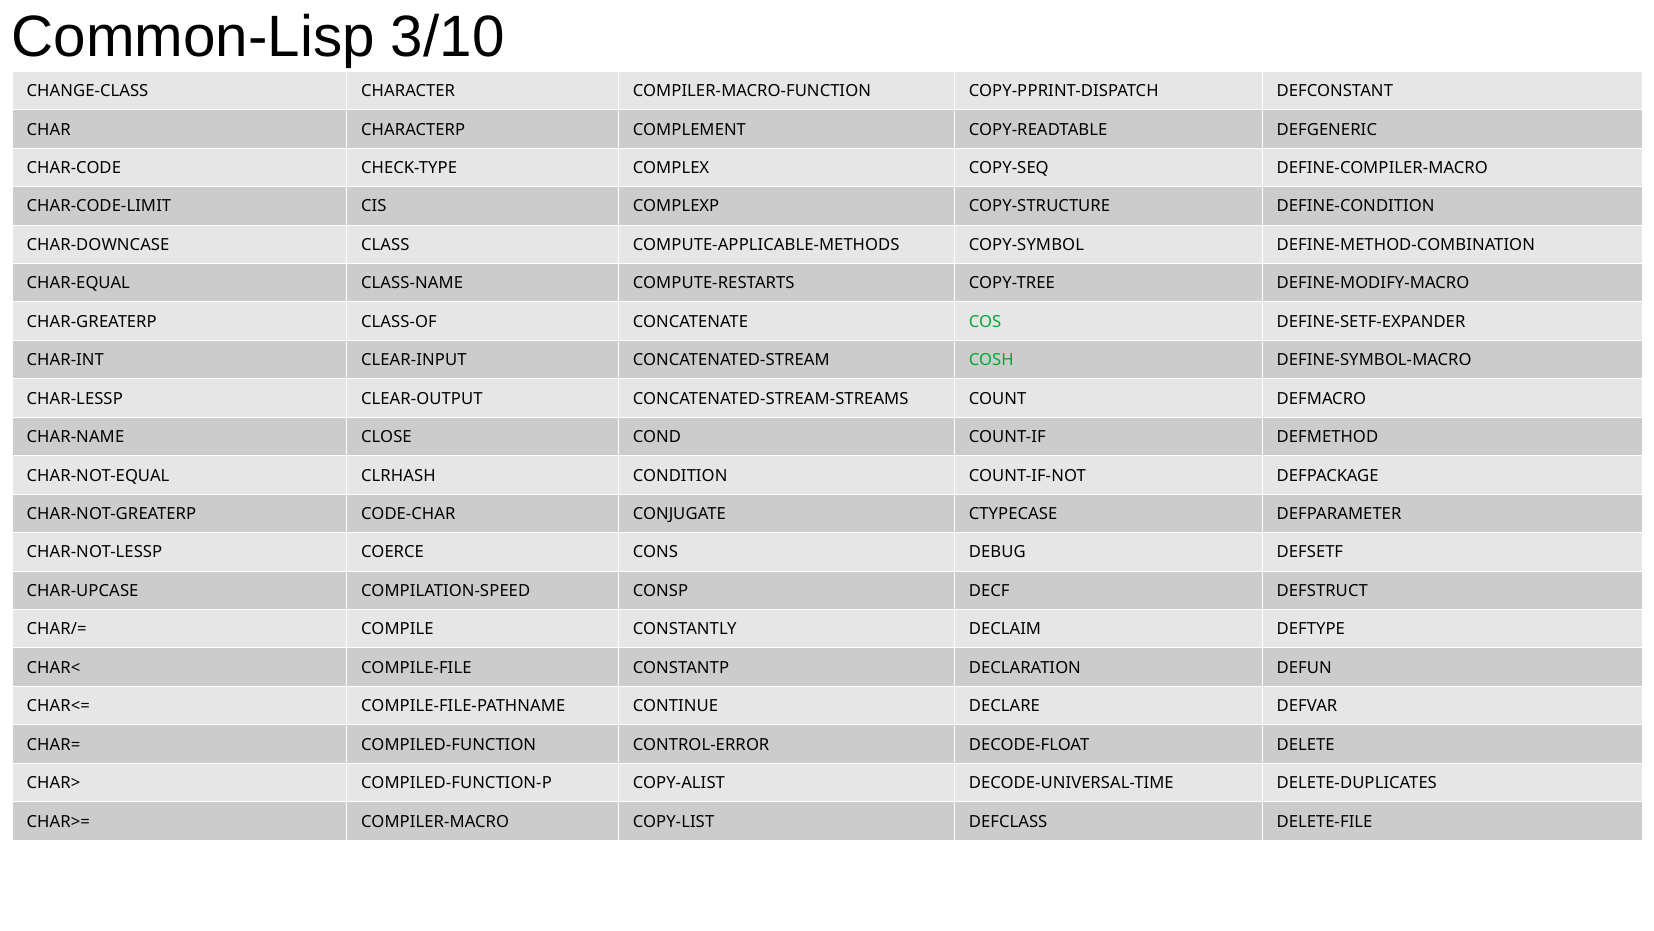

# Common-Lisp 3/10
| CHANGE-CLASS | CHARACTER | COMPILER-MACRO-FUNCTION | COPY-PPRINT-DISPATCH | DEFCONSTANT |
| --- | --- | --- | --- | --- |
| CHAR | CHARACTERP | COMPLEMENT | COPY-READTABLE | DEFGENERIC |
| CHAR-CODE | CHECK-TYPE | COMPLEX | COPY-SEQ | DEFINE-COMPILER-MACRO |
| CHAR-CODE-LIMIT | CIS | COMPLEXP | COPY-STRUCTURE | DEFINE-CONDITION |
| CHAR-DOWNCASE | CLASS | COMPUTE-APPLICABLE-METHODS | COPY-SYMBOL | DEFINE-METHOD-COMBINATION |
| CHAR-EQUAL | CLASS-NAME | COMPUTE-RESTARTS | COPY-TREE | DEFINE-MODIFY-MACRO |
| CHAR-GREATERP | CLASS-OF | CONCATENATE | COS | DEFINE-SETF-EXPANDER |
| CHAR-INT | CLEAR-INPUT | CONCATENATED-STREAM | COSH | DEFINE-SYMBOL-MACRO |
| CHAR-LESSP | CLEAR-OUTPUT | CONCATENATED-STREAM-STREAMS | COUNT | DEFMACRO |
| CHAR-NAME | CLOSE | COND | COUNT-IF | DEFMETHOD |
| CHAR-NOT-EQUAL | CLRHASH | CONDITION | COUNT-IF-NOT | DEFPACKAGE |
| CHAR-NOT-GREATERP | CODE-CHAR | CONJUGATE | CTYPECASE | DEFPARAMETER |
| CHAR-NOT-LESSP | COERCE | CONS | DEBUG | DEFSETF |
| CHAR-UPCASE | COMPILATION-SPEED | CONSP | DECF | DEFSTRUCT |
| CHAR/= | COMPILE | CONSTANTLY | DECLAIM | DEFTYPE |
| CHAR< | COMPILE-FILE | CONSTANTP | DECLARATION | DEFUN |
| CHAR<= | COMPILE-FILE-PATHNAME | CONTINUE | DECLARE | DEFVAR |
| CHAR= | COMPILED-FUNCTION | CONTROL-ERROR | DECODE-FLOAT | DELETE |
| CHAR> | COMPILED-FUNCTION-P | COPY-ALIST | DECODE-UNIVERSAL-TIME | DELETE-DUPLICATES |
| CHAR>= | COMPILER-MACRO | COPY-LIST | DEFCLASS | DELETE-FILE |